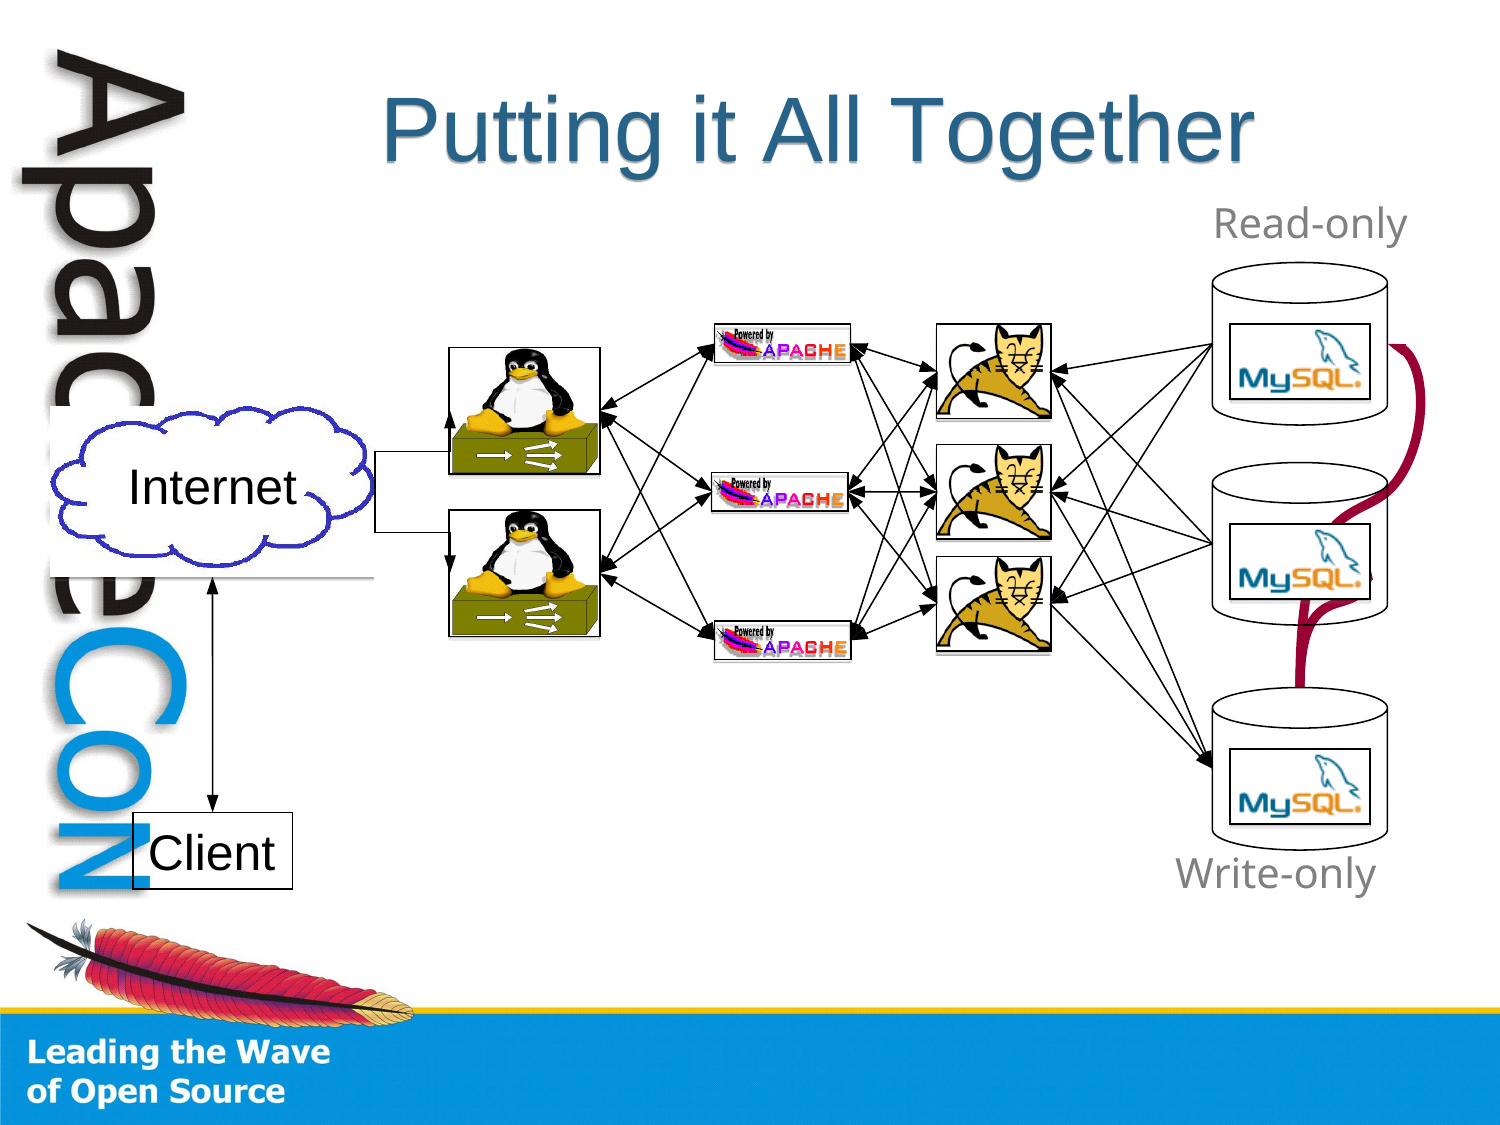

# Putting it All Together
Read-only
Internet
Client
Write-only